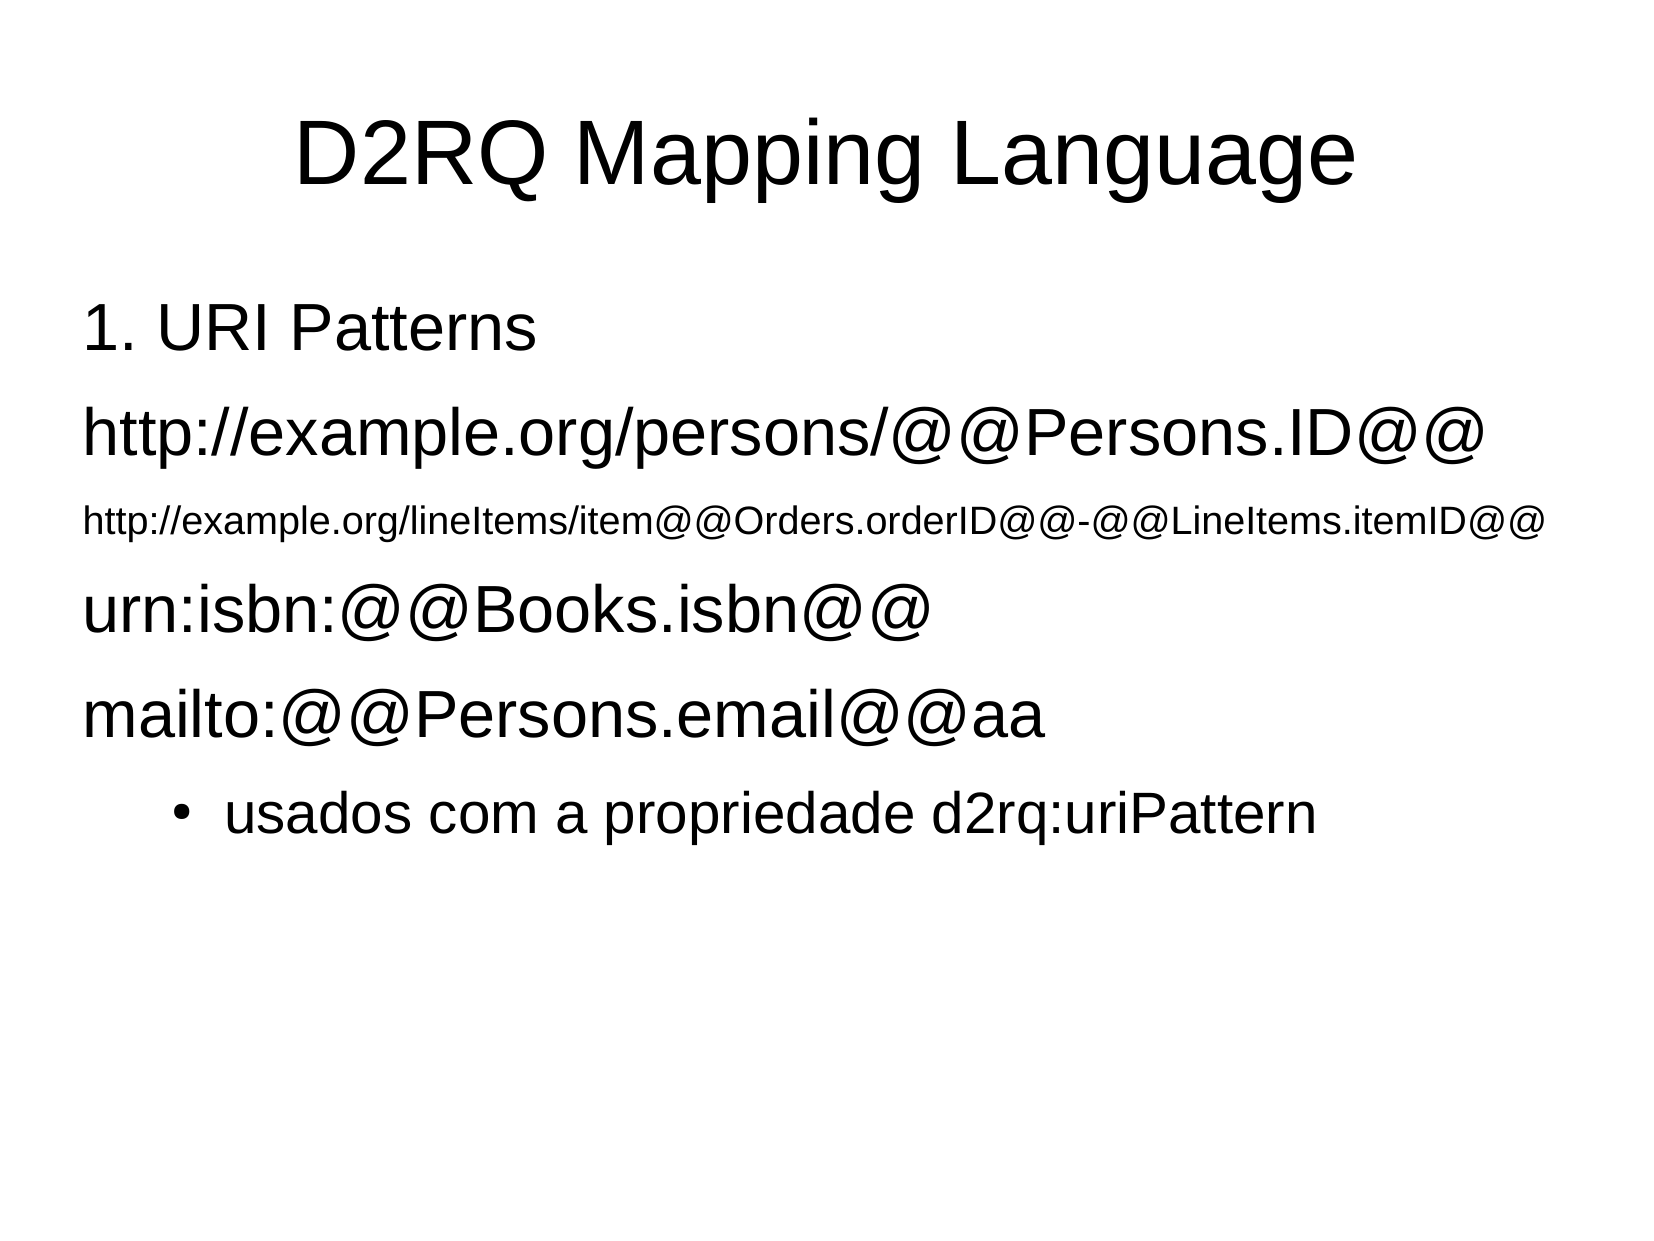

# D2RQ Mapping Language
1. URI Patterns
http://example.org/persons/@@Persons.ID@@
http://example.org/lineItems/item@@Orders.orderID@@-@@LineItems.itemID@@
urn:isbn:@@Books.isbn@@
mailto:@@Persons.email@@aa
usados com a propriedade d2rq:uriPattern